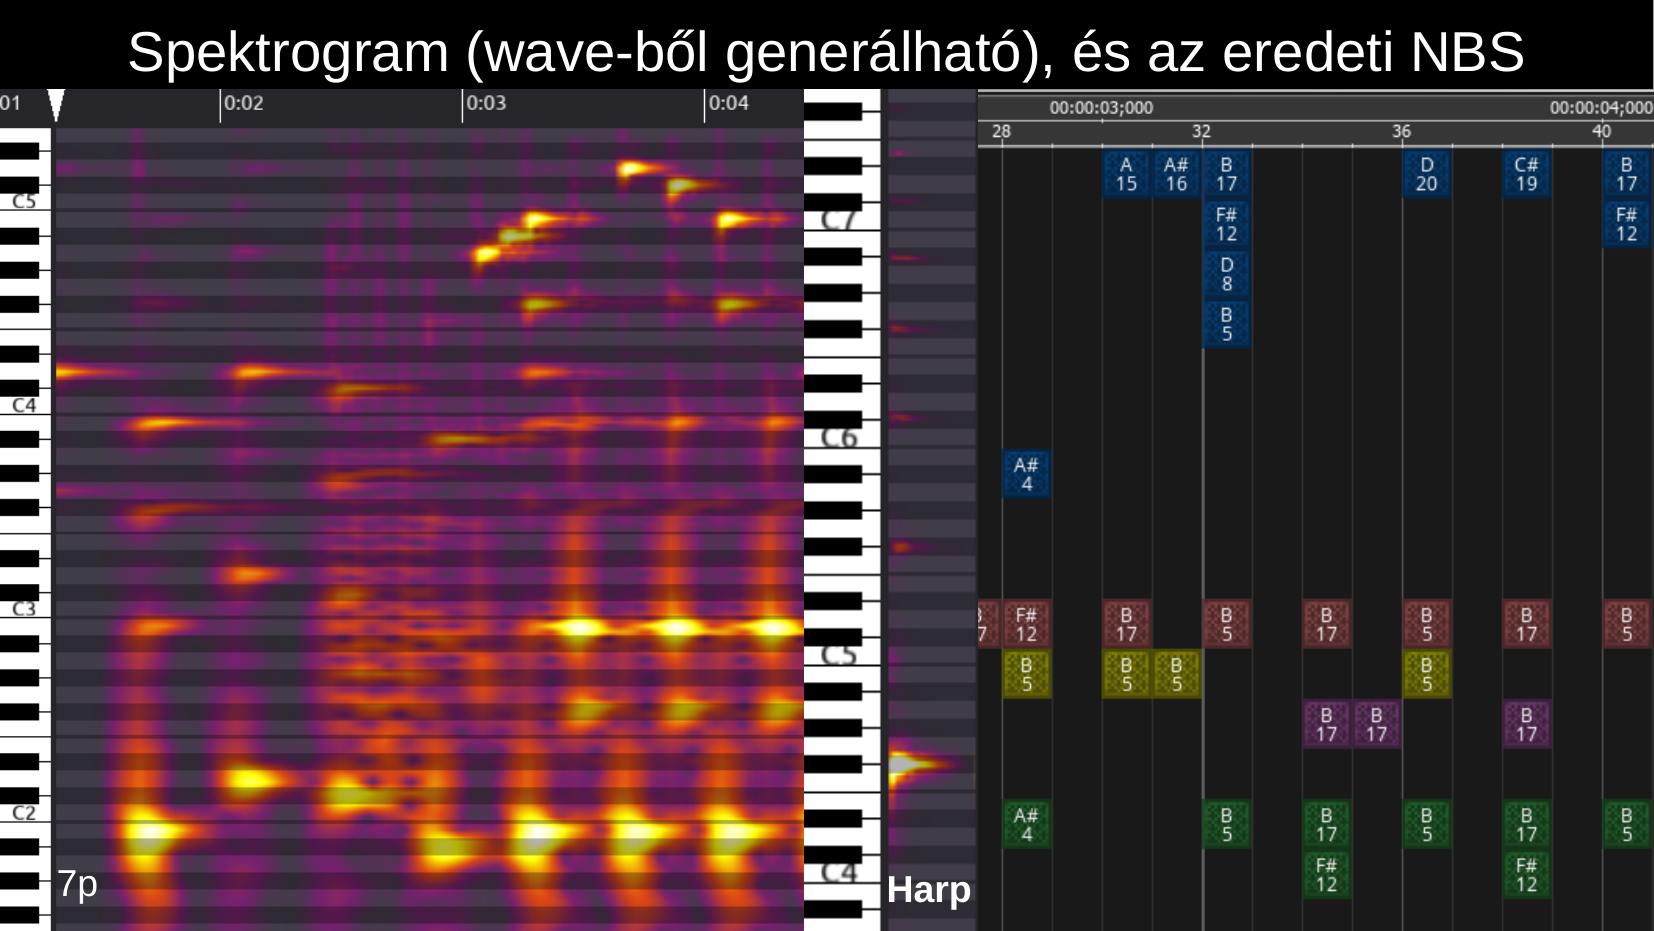

# Spektrogram (wave-ből generálható), és az eredeti NBS
7p
Harp